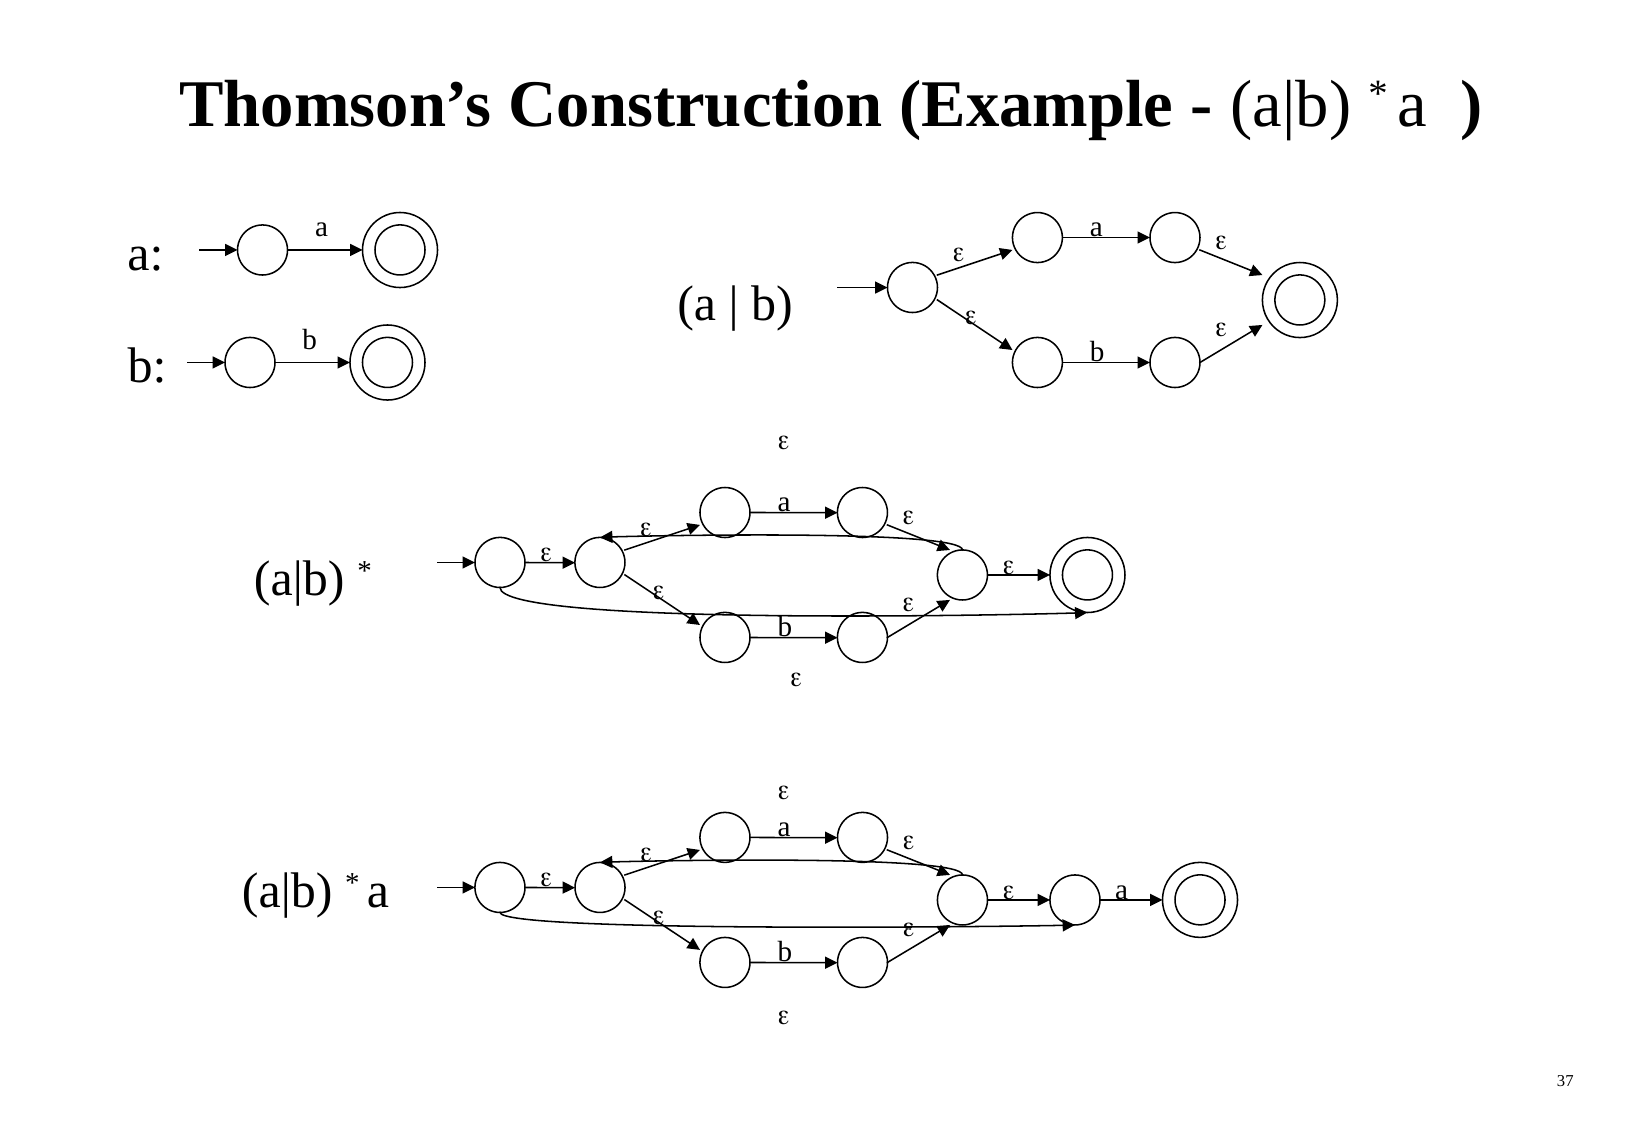

# Thomson’s Construction (Example - (a|b) * a )
a
a:
a




b
(a | b)
b
b:

a






b
(a|b) *


a




a


b

(a|b) * a